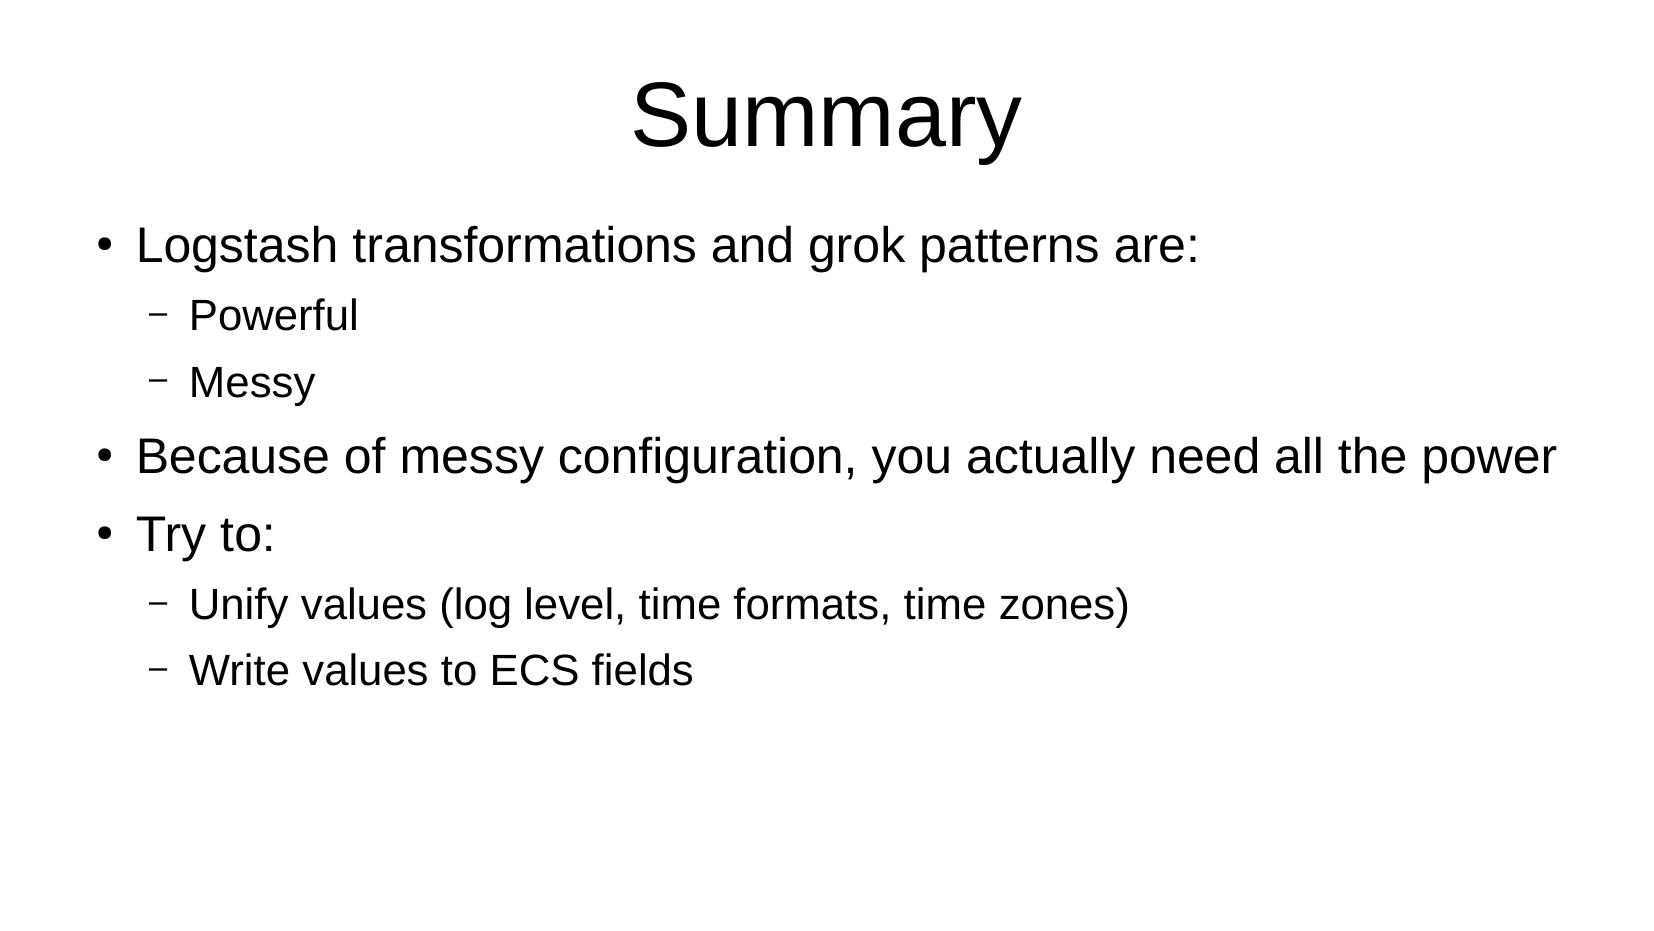

# Summary
Logstash transformations and grok patterns are:
Powerful
Messy
Because of messy configuration, you actually need all the power
Try to:
Unify values (log level, time formats, time zones)
Write values to ECS fields